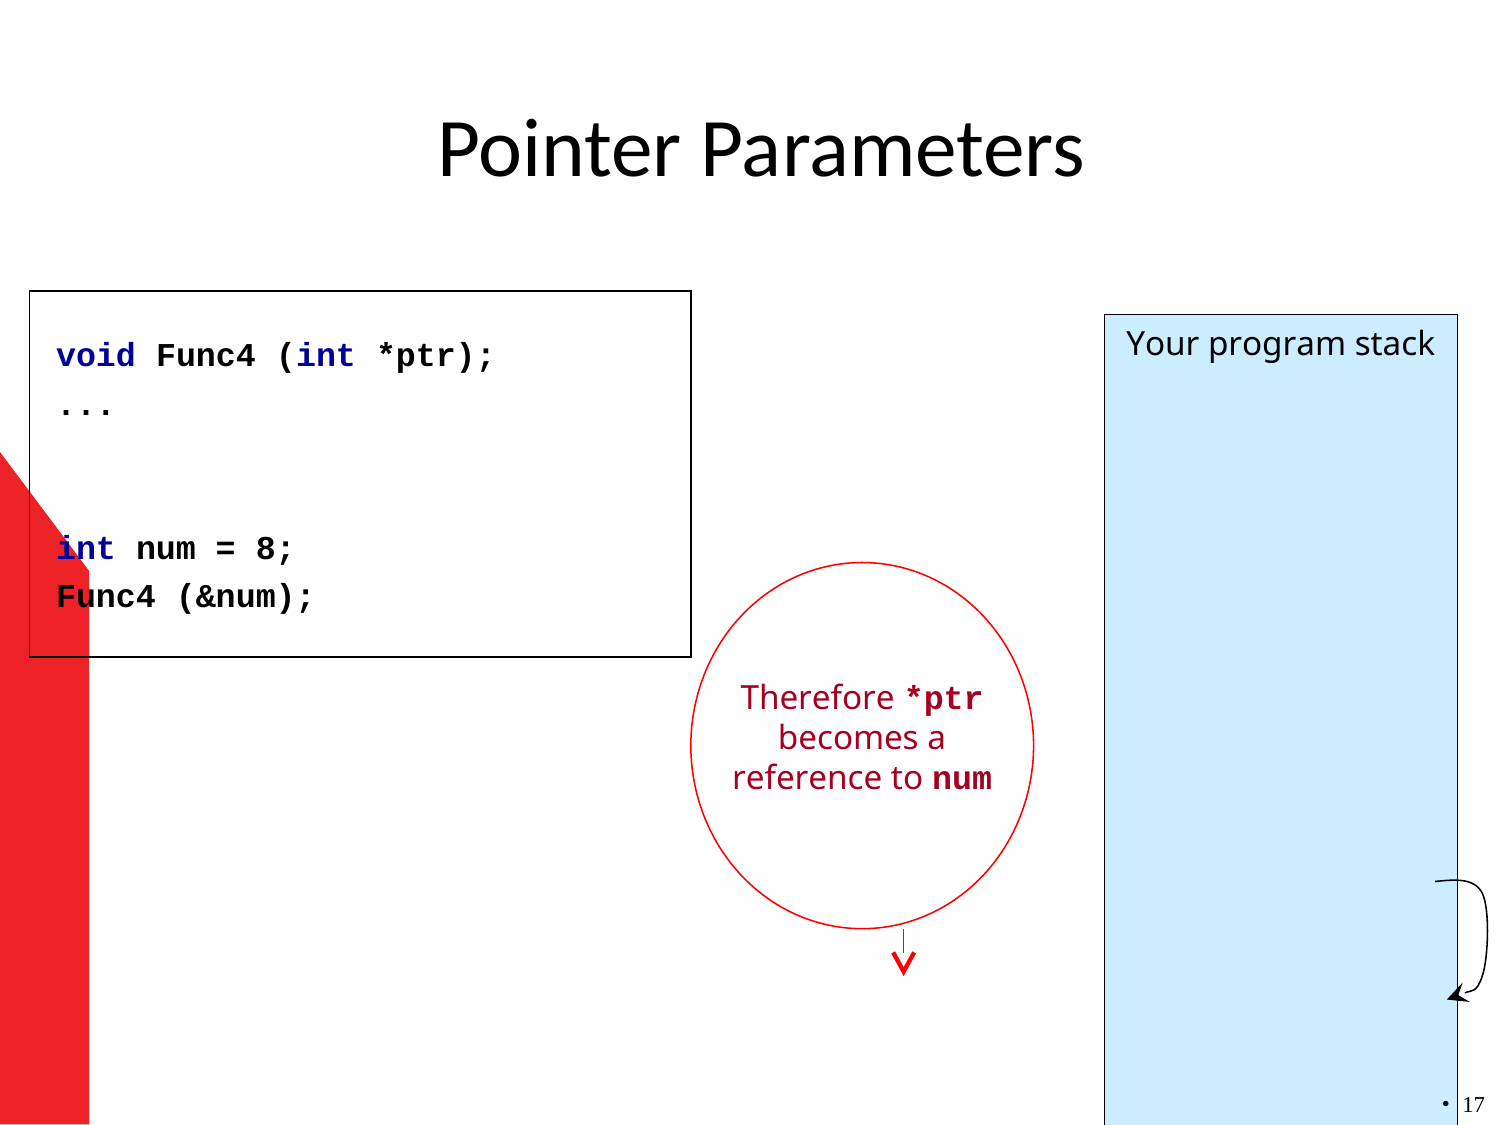

# Pointer Parameters
| | | Your program stack |
| --- | --- | --- |
| | | |
| | | |
| | | |
| | | |
| | | |
| | | |
| | | |
| | | |
| | | |
| | ptr | &num |
| | | Data for Func4 |
| \*ptr | num | 8 |
void Func4 (int *ptr);
...
int num = 8;
Func4 (&num);
Therefore *ptr becomes a reference to num